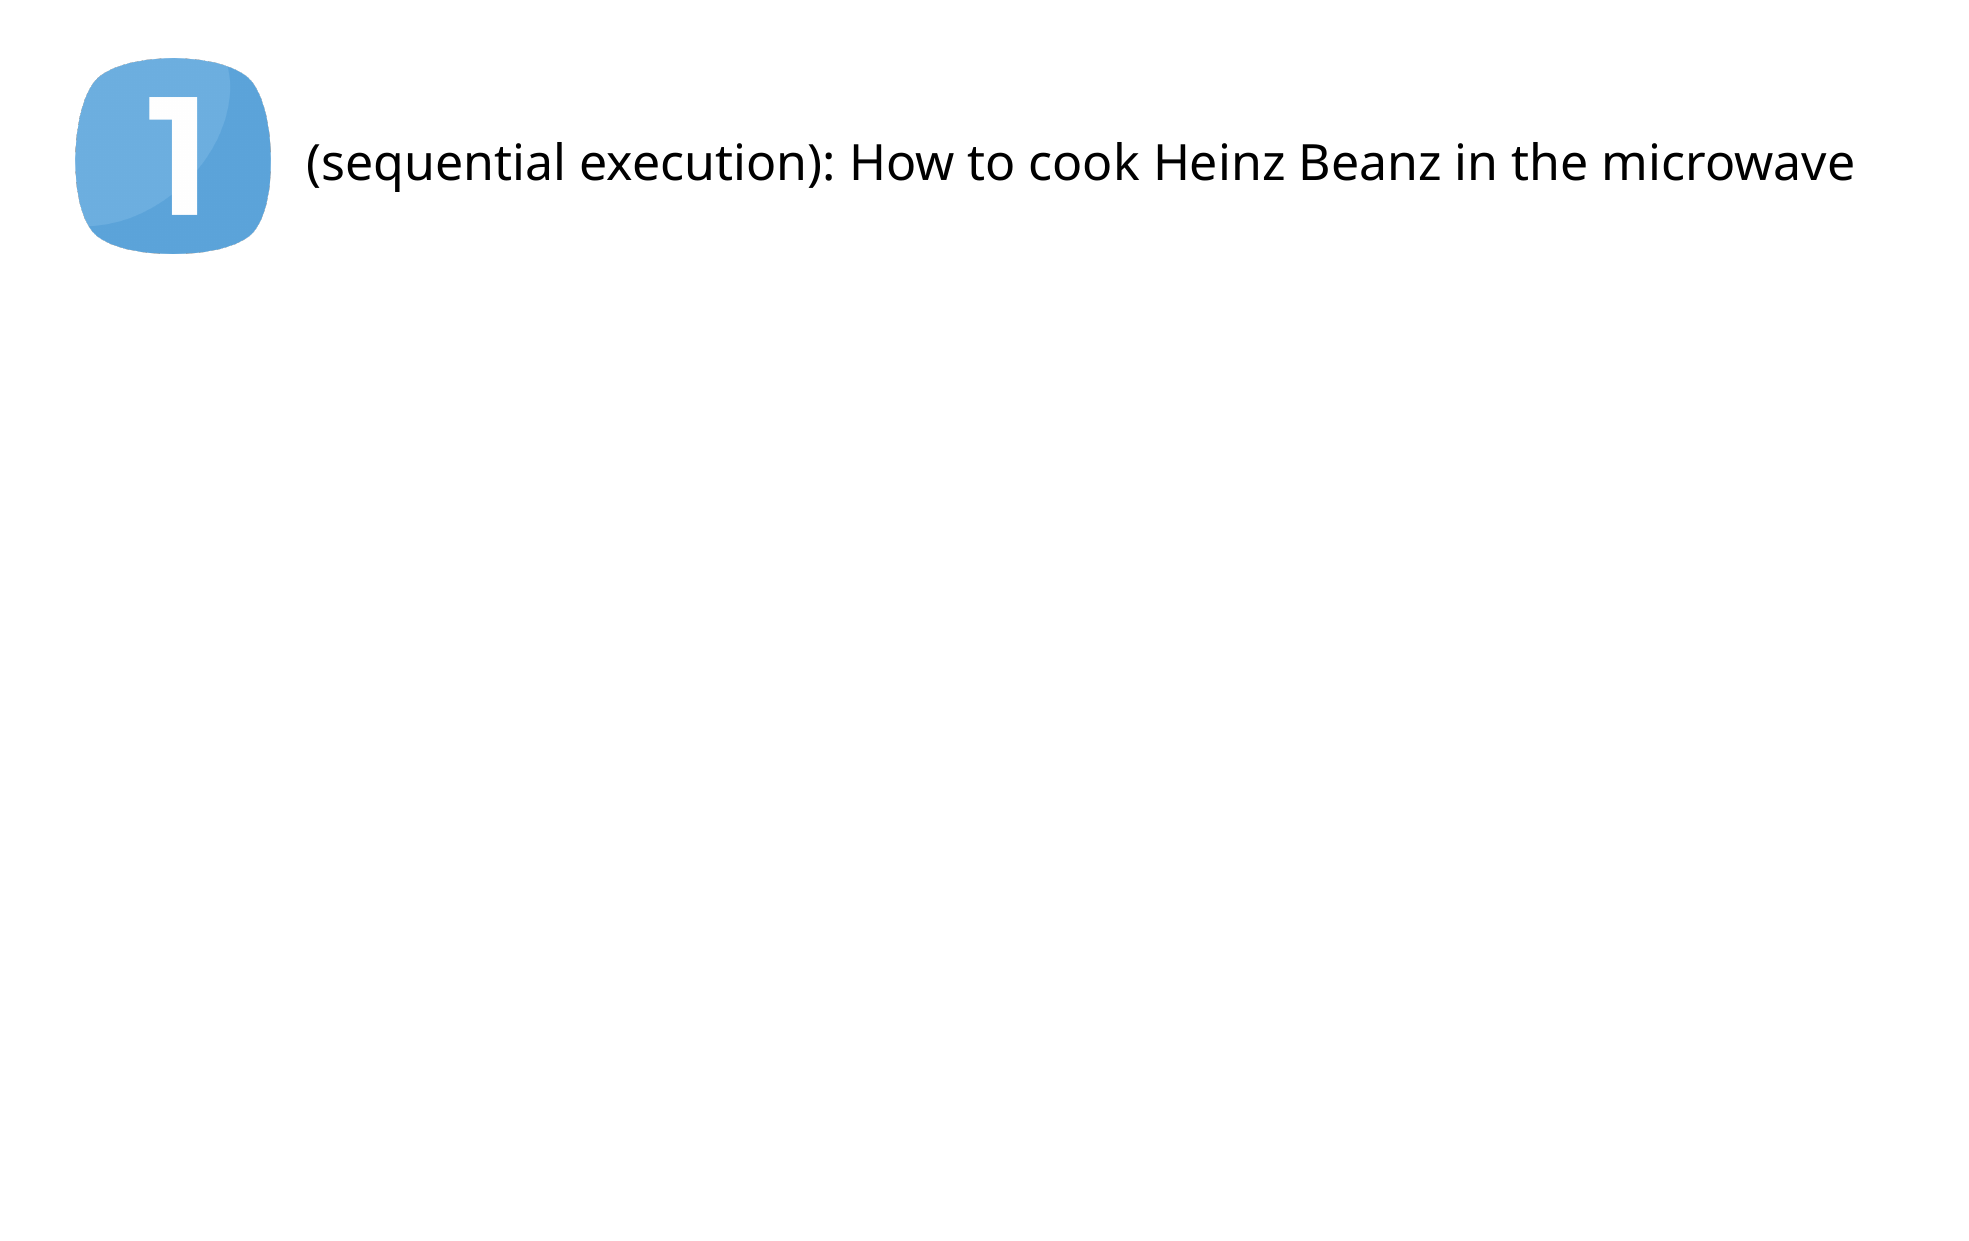

(sequential execution): How to cook Heinz Beanz in the microwave